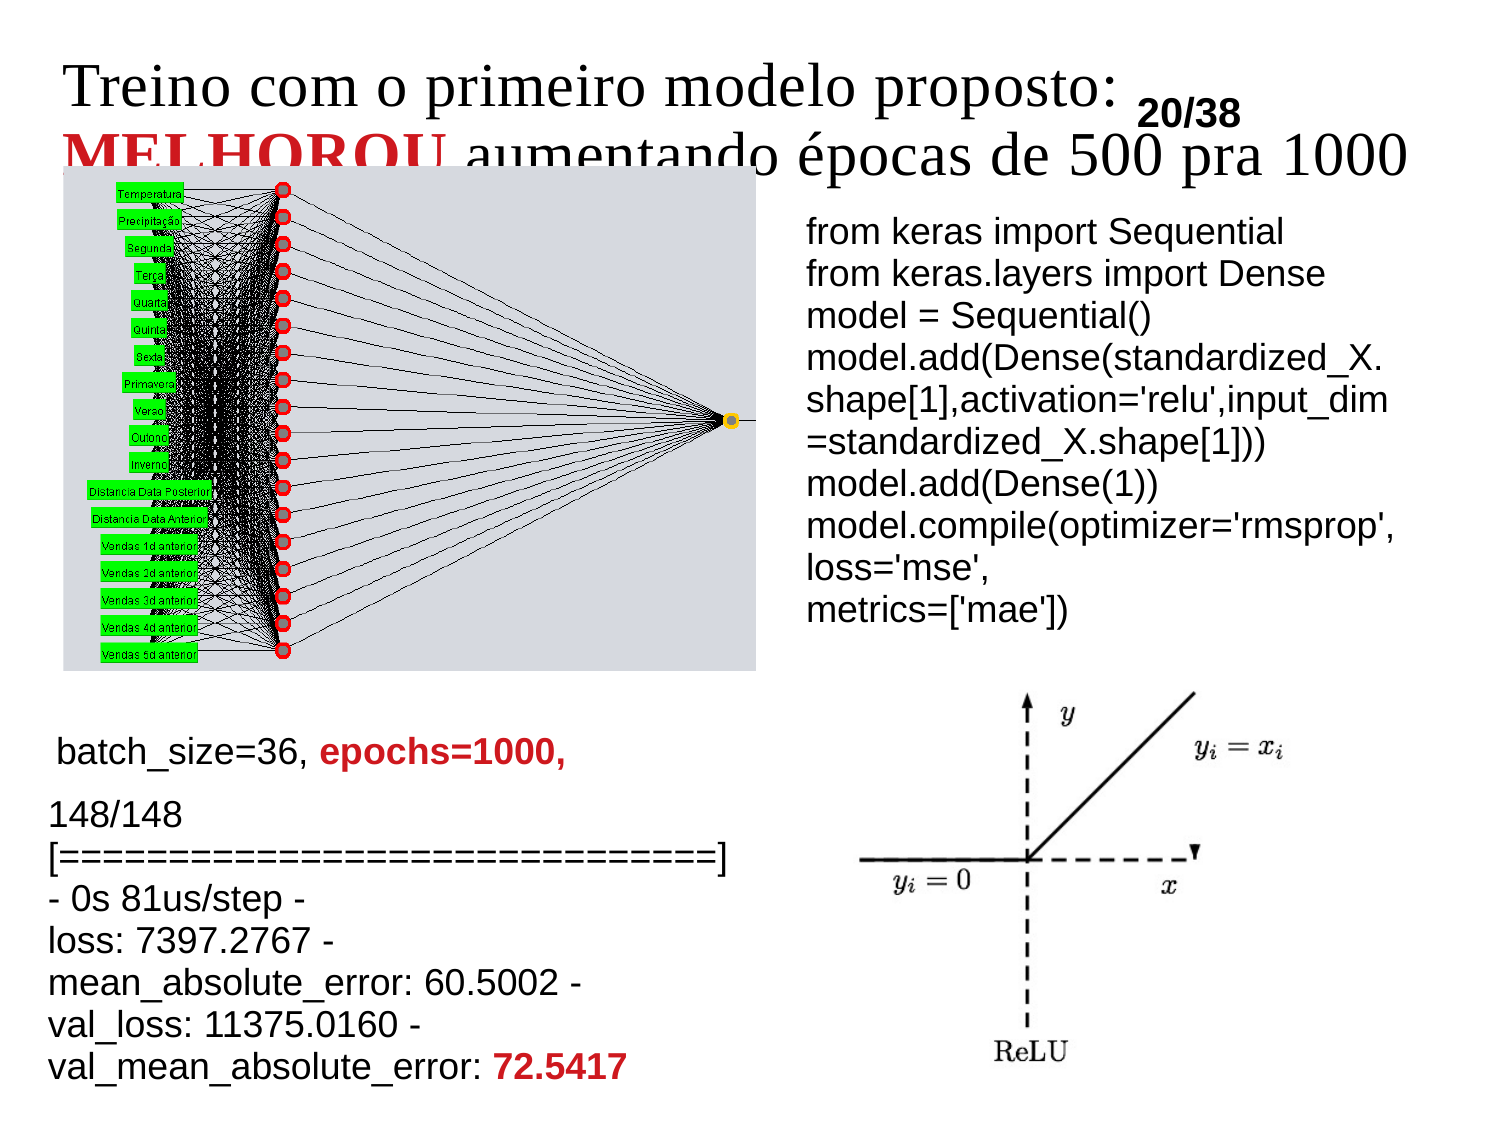

Treino com o primeiro modelo proposto: MELHOROU aumentando épocas de 500 pra 1000
20/38
from keras import Sequential
from keras.layers import Dense
model = Sequential()
model.add(Dense(standardized_X.shape[1],activation='relu',input_dim=standardized_X.shape[1]))
model.add(Dense(1))
model.compile(optimizer='rmsprop',
loss='mse',
metrics=['mae'])
batch_size=36, epochs=1000,
148/148 [==============================]
- 0s 81us/step -
loss: 7397.2767 -
mean_absolute_error: 60.5002 -
val_loss: 11375.0160 - val_mean_absolute_error: 72.5417